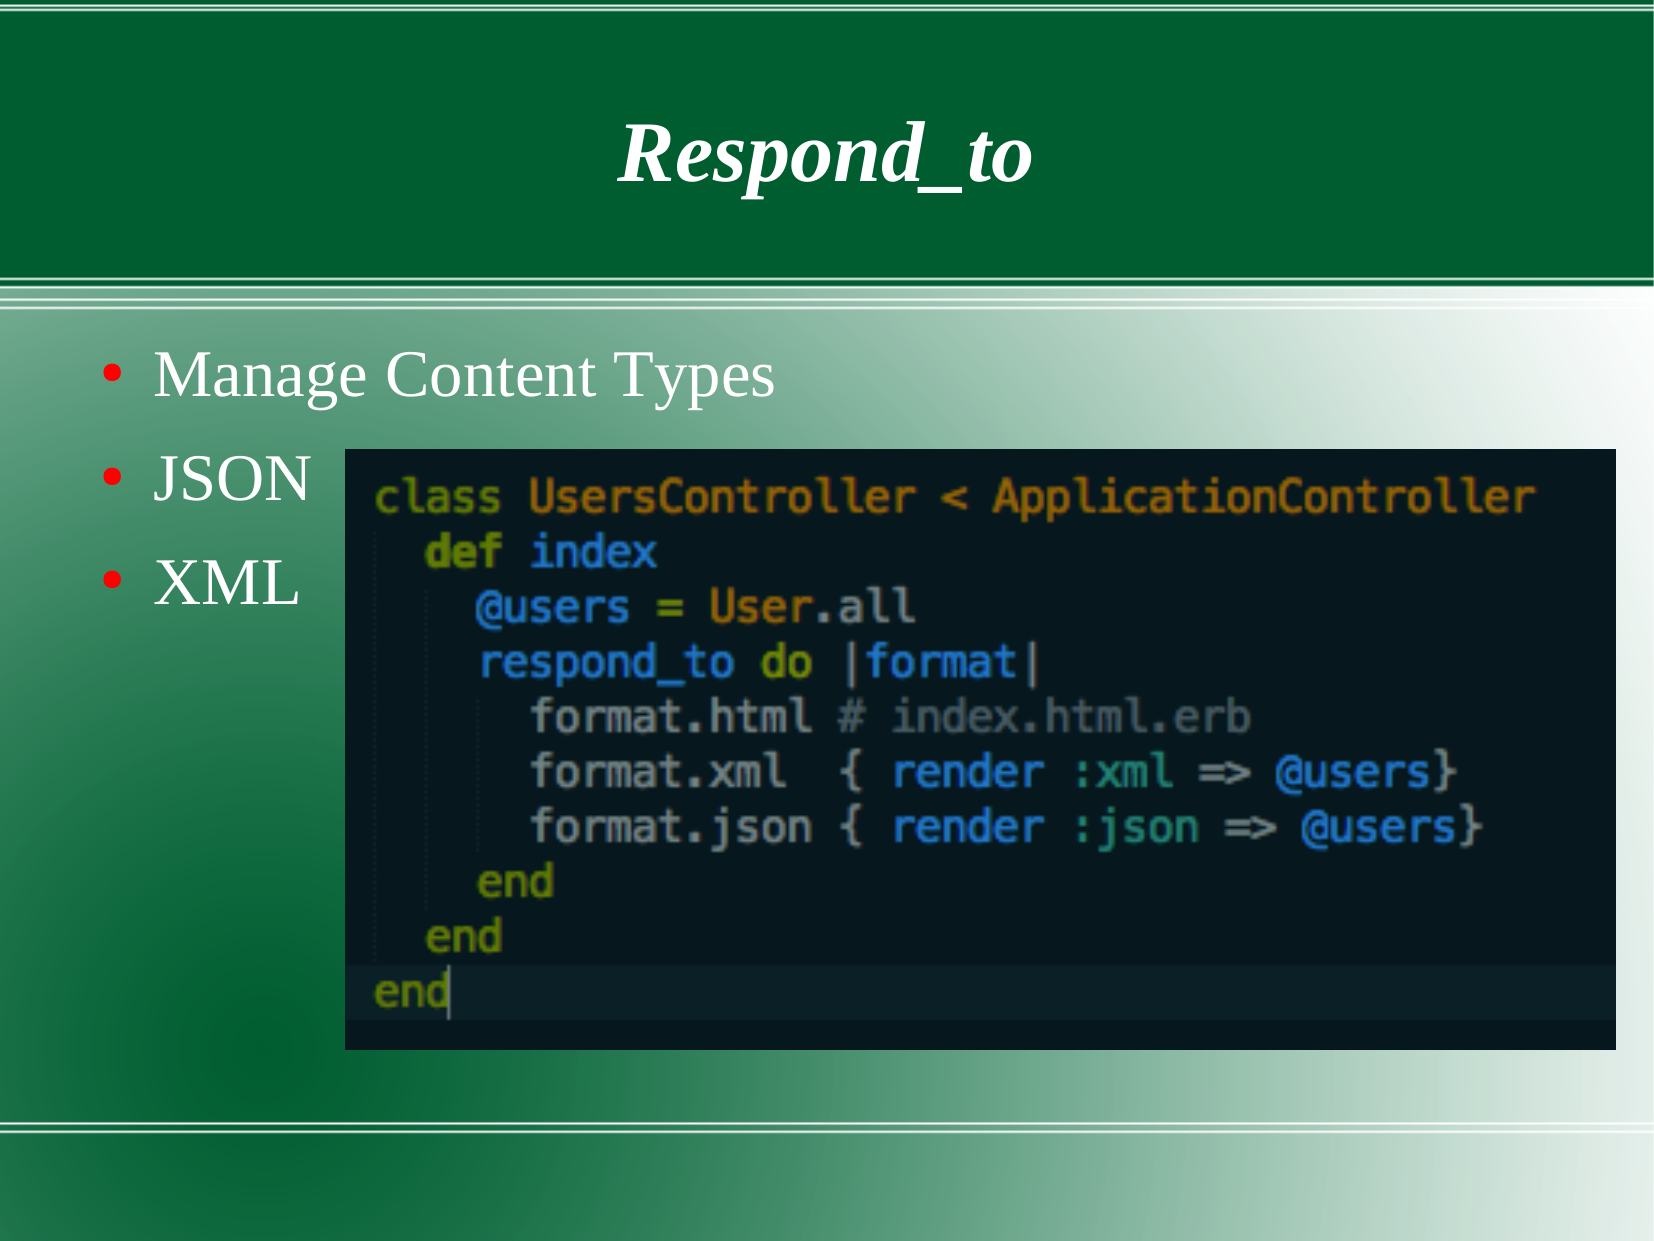

# Respond_to
Manage Content Types
JSON
XML